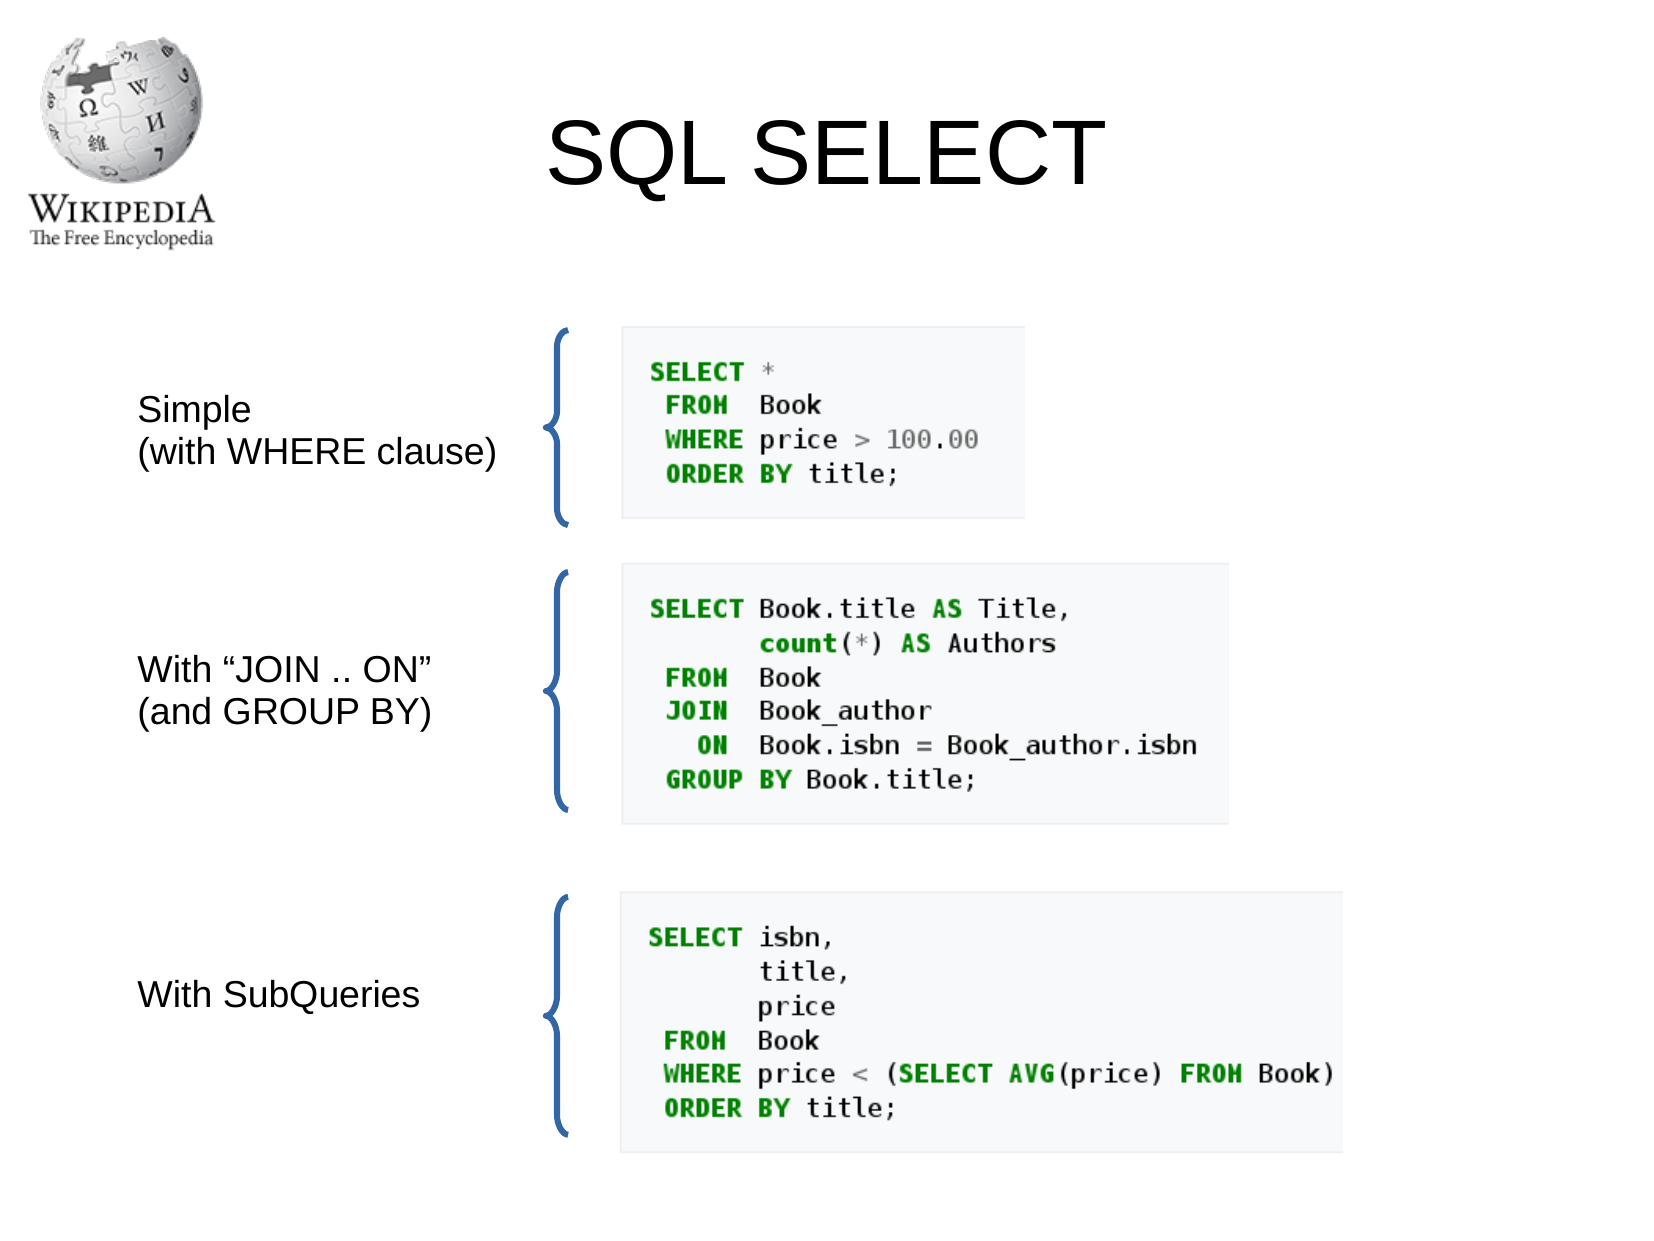

# SQL SELECT
Simple
(with WHERE clause)
With “JOIN .. ON”
(and GROUP BY)
With SubQueries